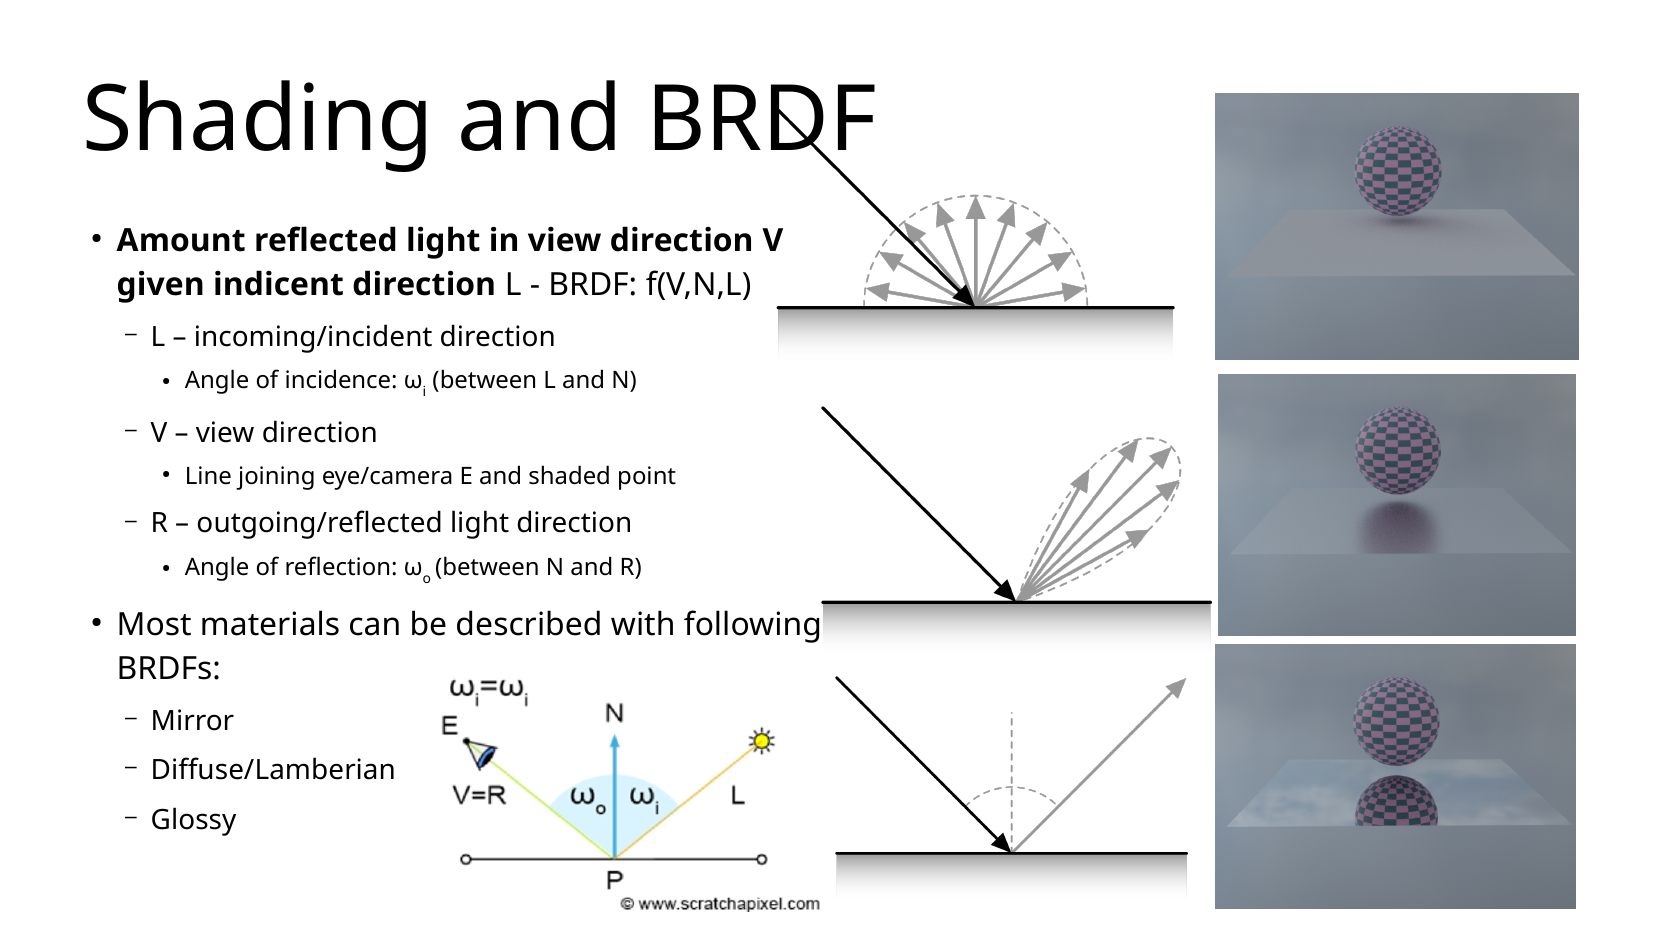

# Shading and BRDF
Amount reflected light in view direction V given indicent direction L - BRDF: f(V,N,L)
L – incoming/incident direction
Angle of incidence: ωi (between L and N)
V – view direction
Line joining eye/camera E and shaded point
R – outgoing/reflected light direction
Angle of reflection: ωo (between N and R)
Most materials can be described with following BRDFs:
Mirror
Diffuse/Lamberian
Glossy